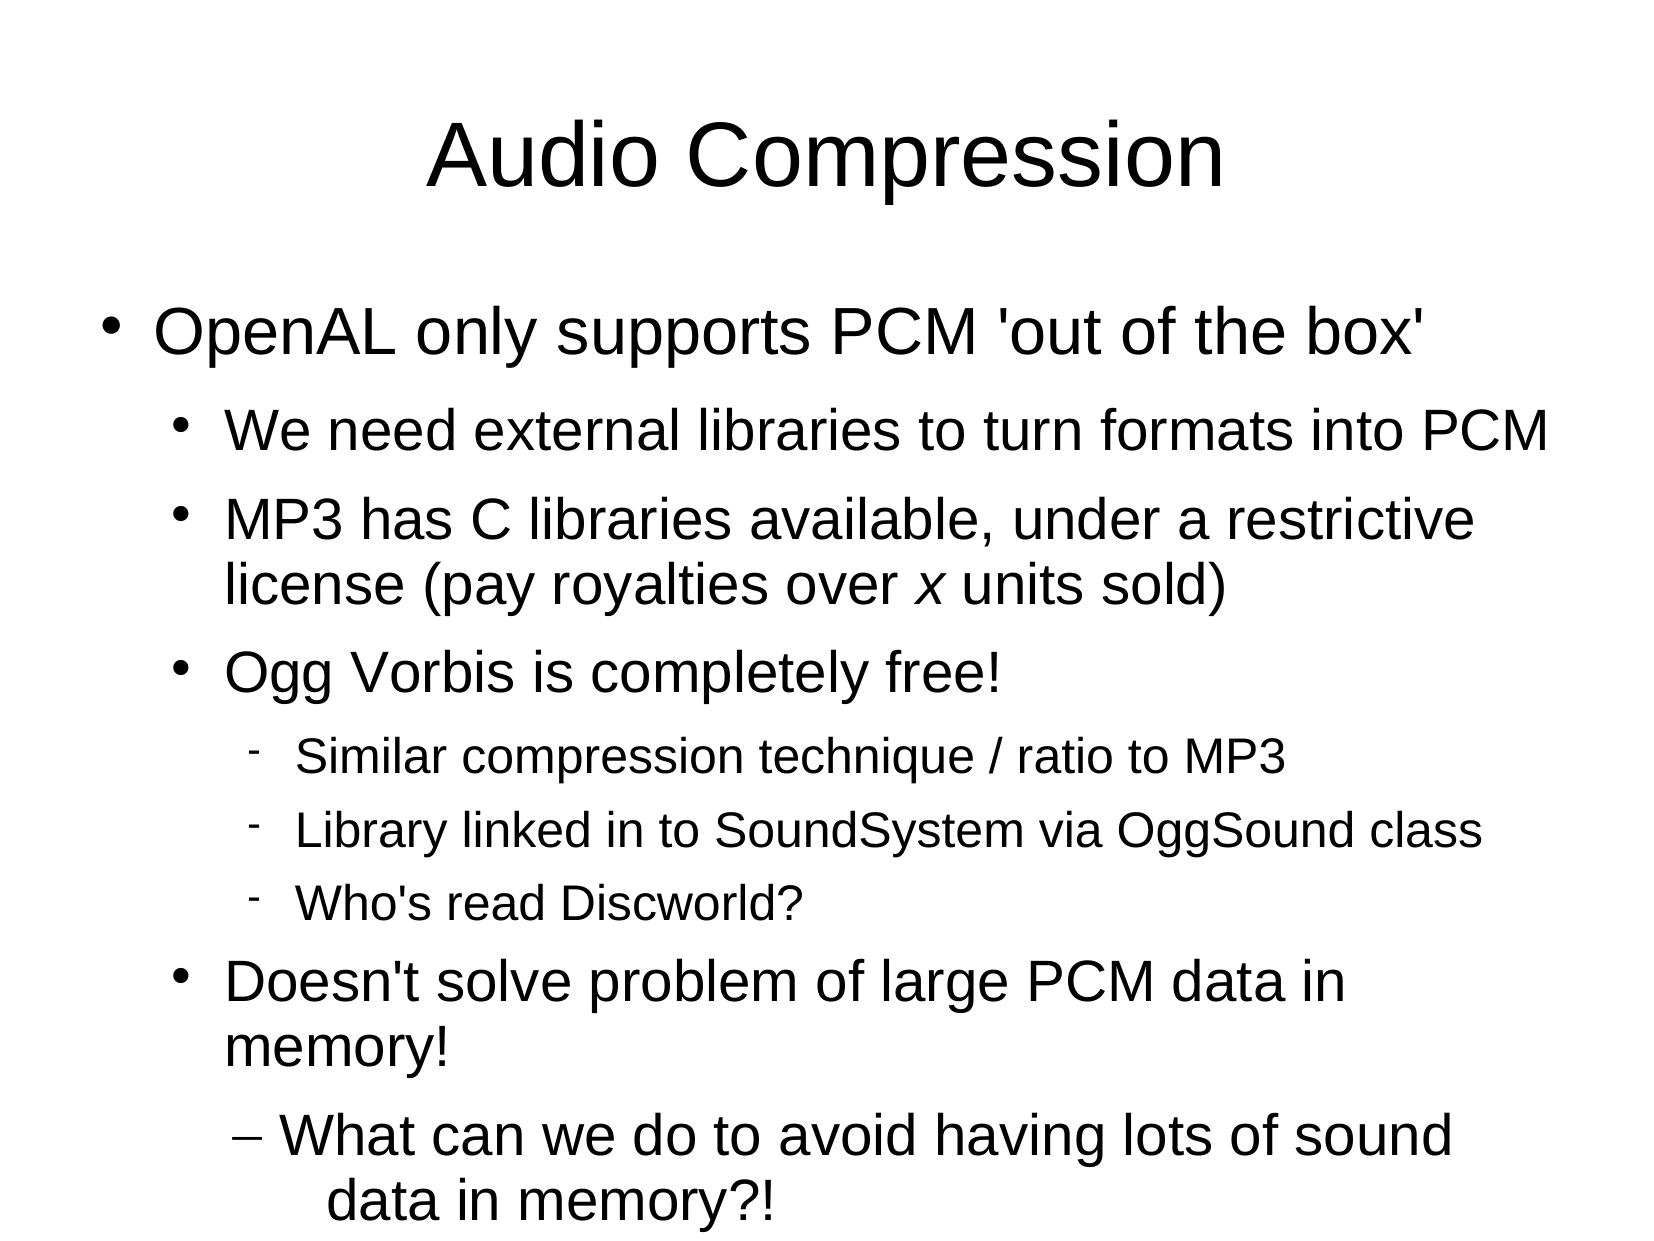

# Audio Compression
OpenAL only supports PCM 'out of the box'
We need external libraries to turn formats into PCM
MP3 has C libraries available, under a restrictive license (pay royalties over x units sold)
Ogg Vorbis is completely free!
Similar compression technique / ratio to MP3
Library linked in to SoundSystem via OggSound class
Who's read Discworld?
Doesn't solve problem of large PCM data in memory!
What can we do to avoid having lots of sound data in memory?!